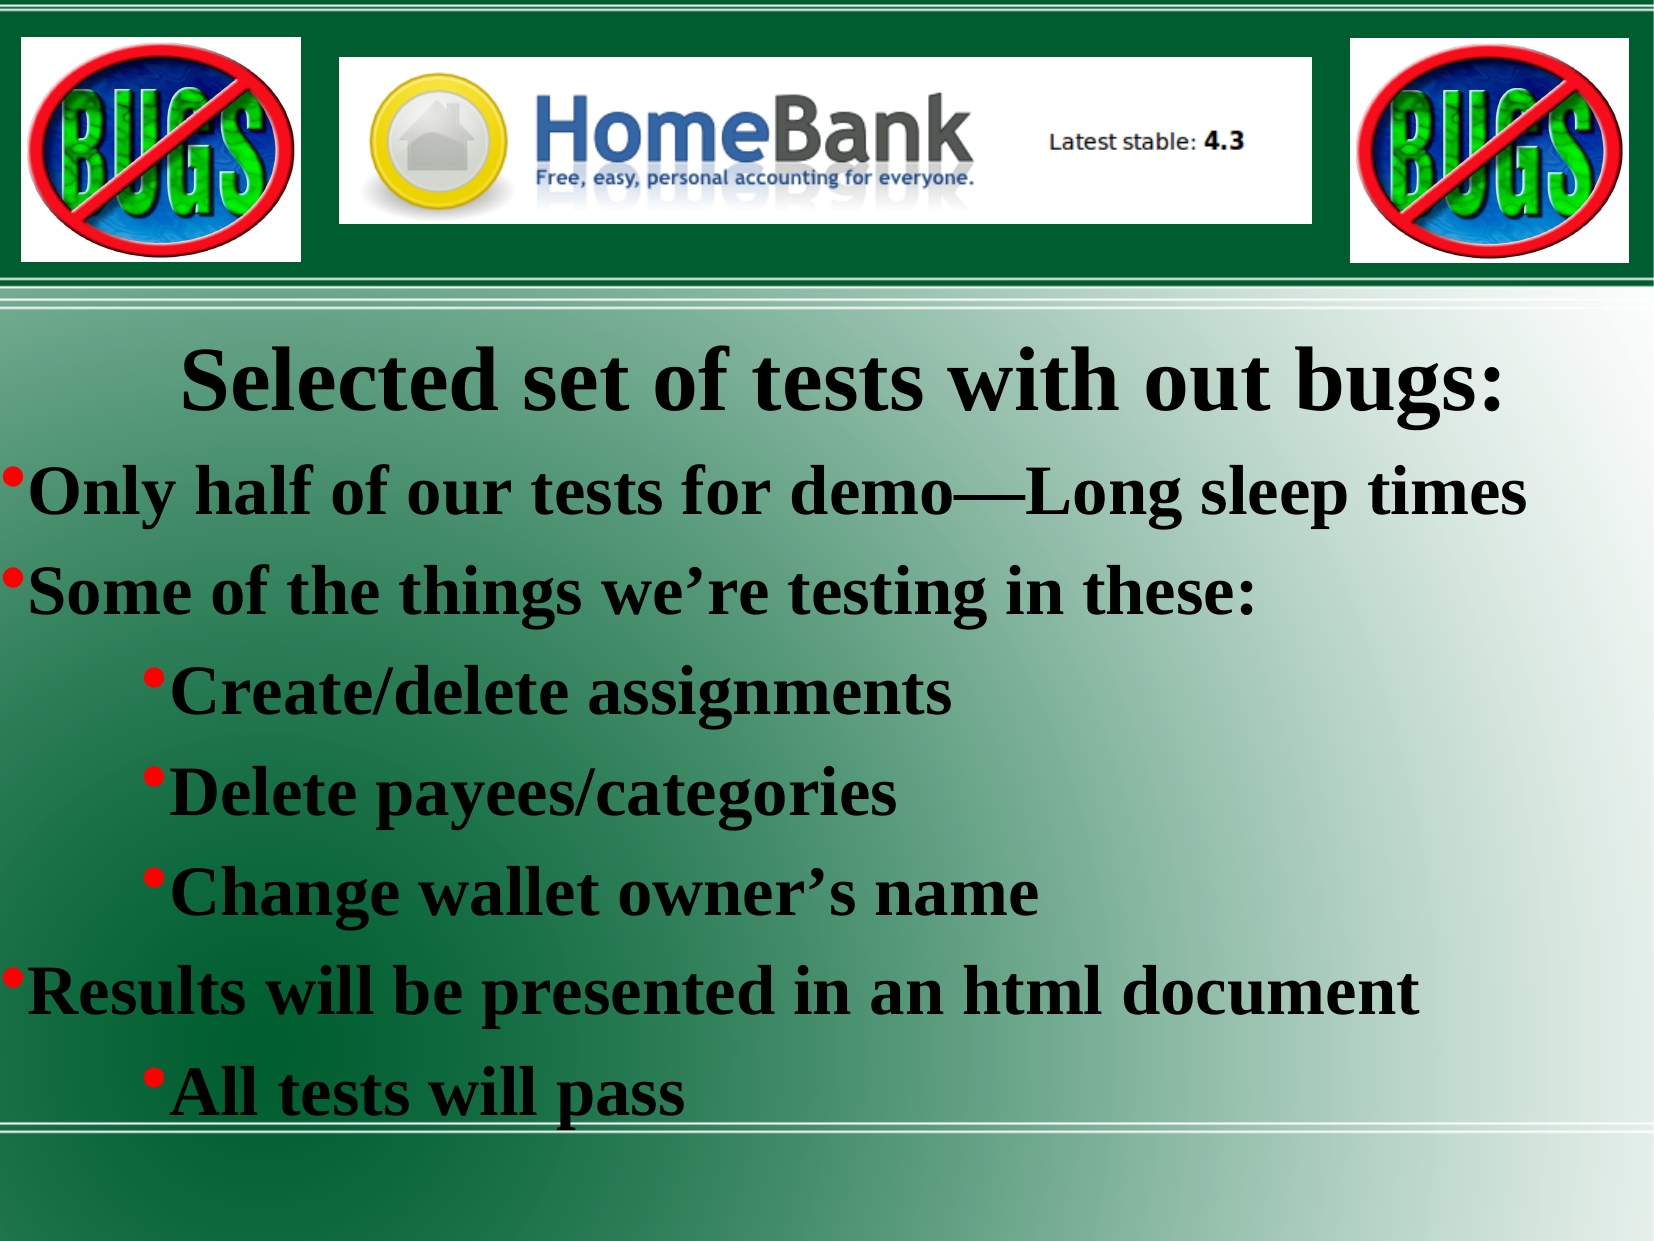

Selected set of tests with out bugs:
Only half of our tests for demo—Long sleep times
Some of the things we’re testing in these:
Create/delete assignments
Delete payees/categories
Change wallet owner’s name
Results will be presented in an html document
All tests will pass